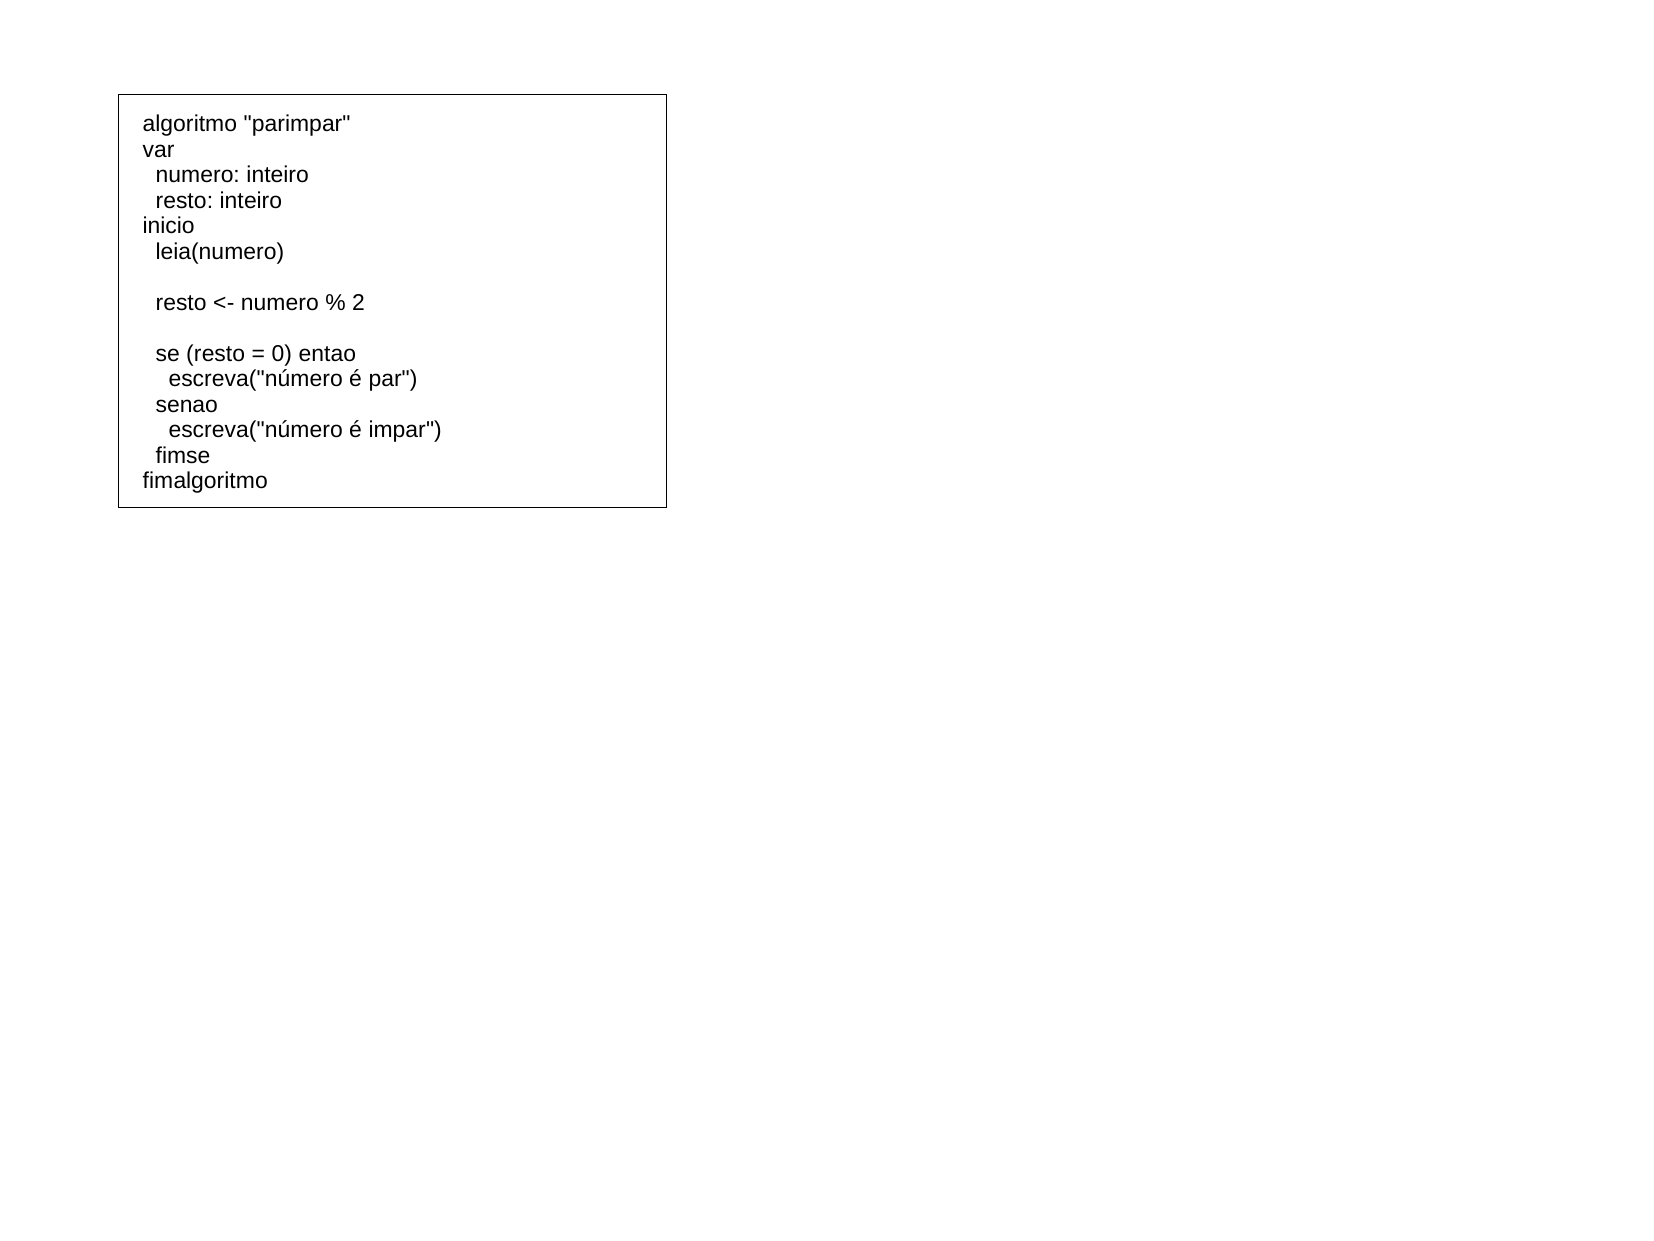

algoritmo "parimpar"
var
 numero: inteiro
 resto: inteiro
inicio
 leia(numero)
 resto <- numero % 2
 se (resto = 0) entao
 escreva("número é par")
 senao
 escreva("número é impar")
 fimse
fimalgoritmo